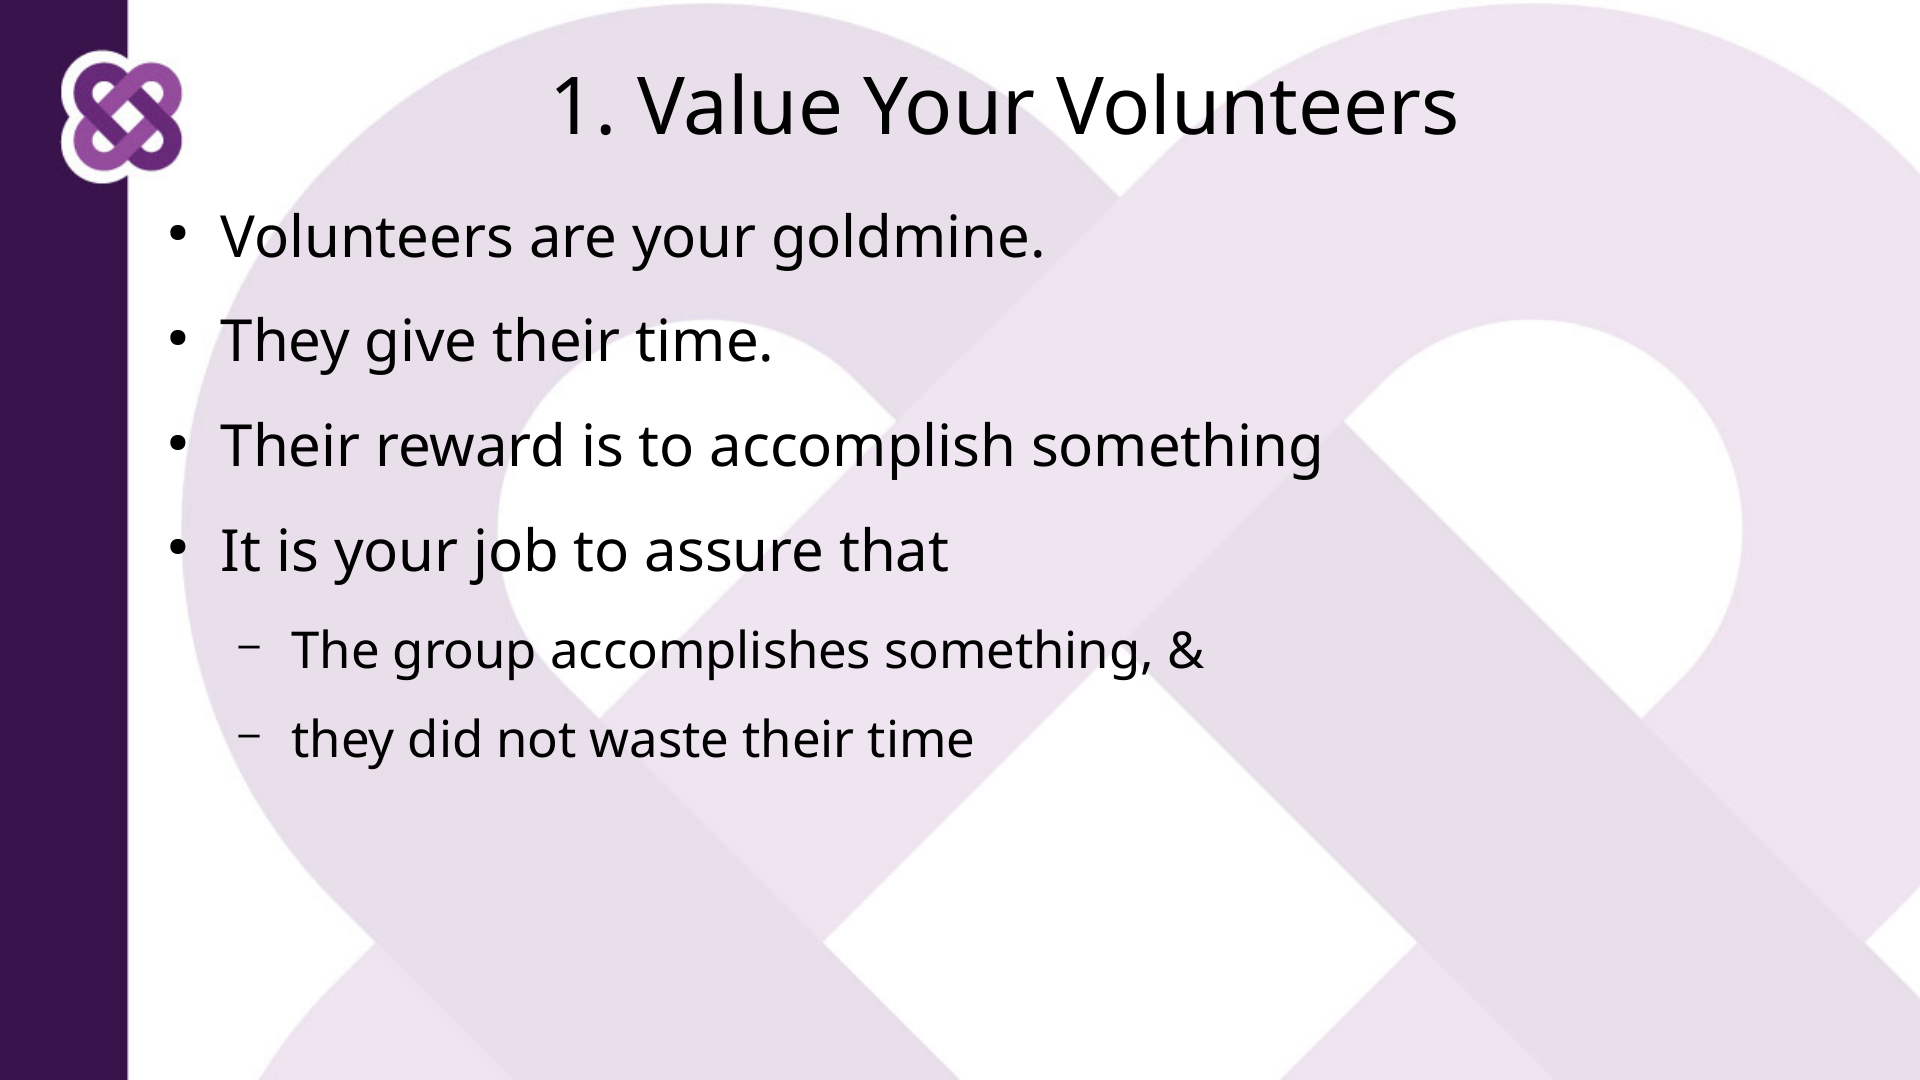

# 1. Value Your Volunteers
Volunteers are your goldmine.
They give their time.
Their reward is to accomplish something
It is your job to assure that
The group accomplishes something, &
they did not waste their time